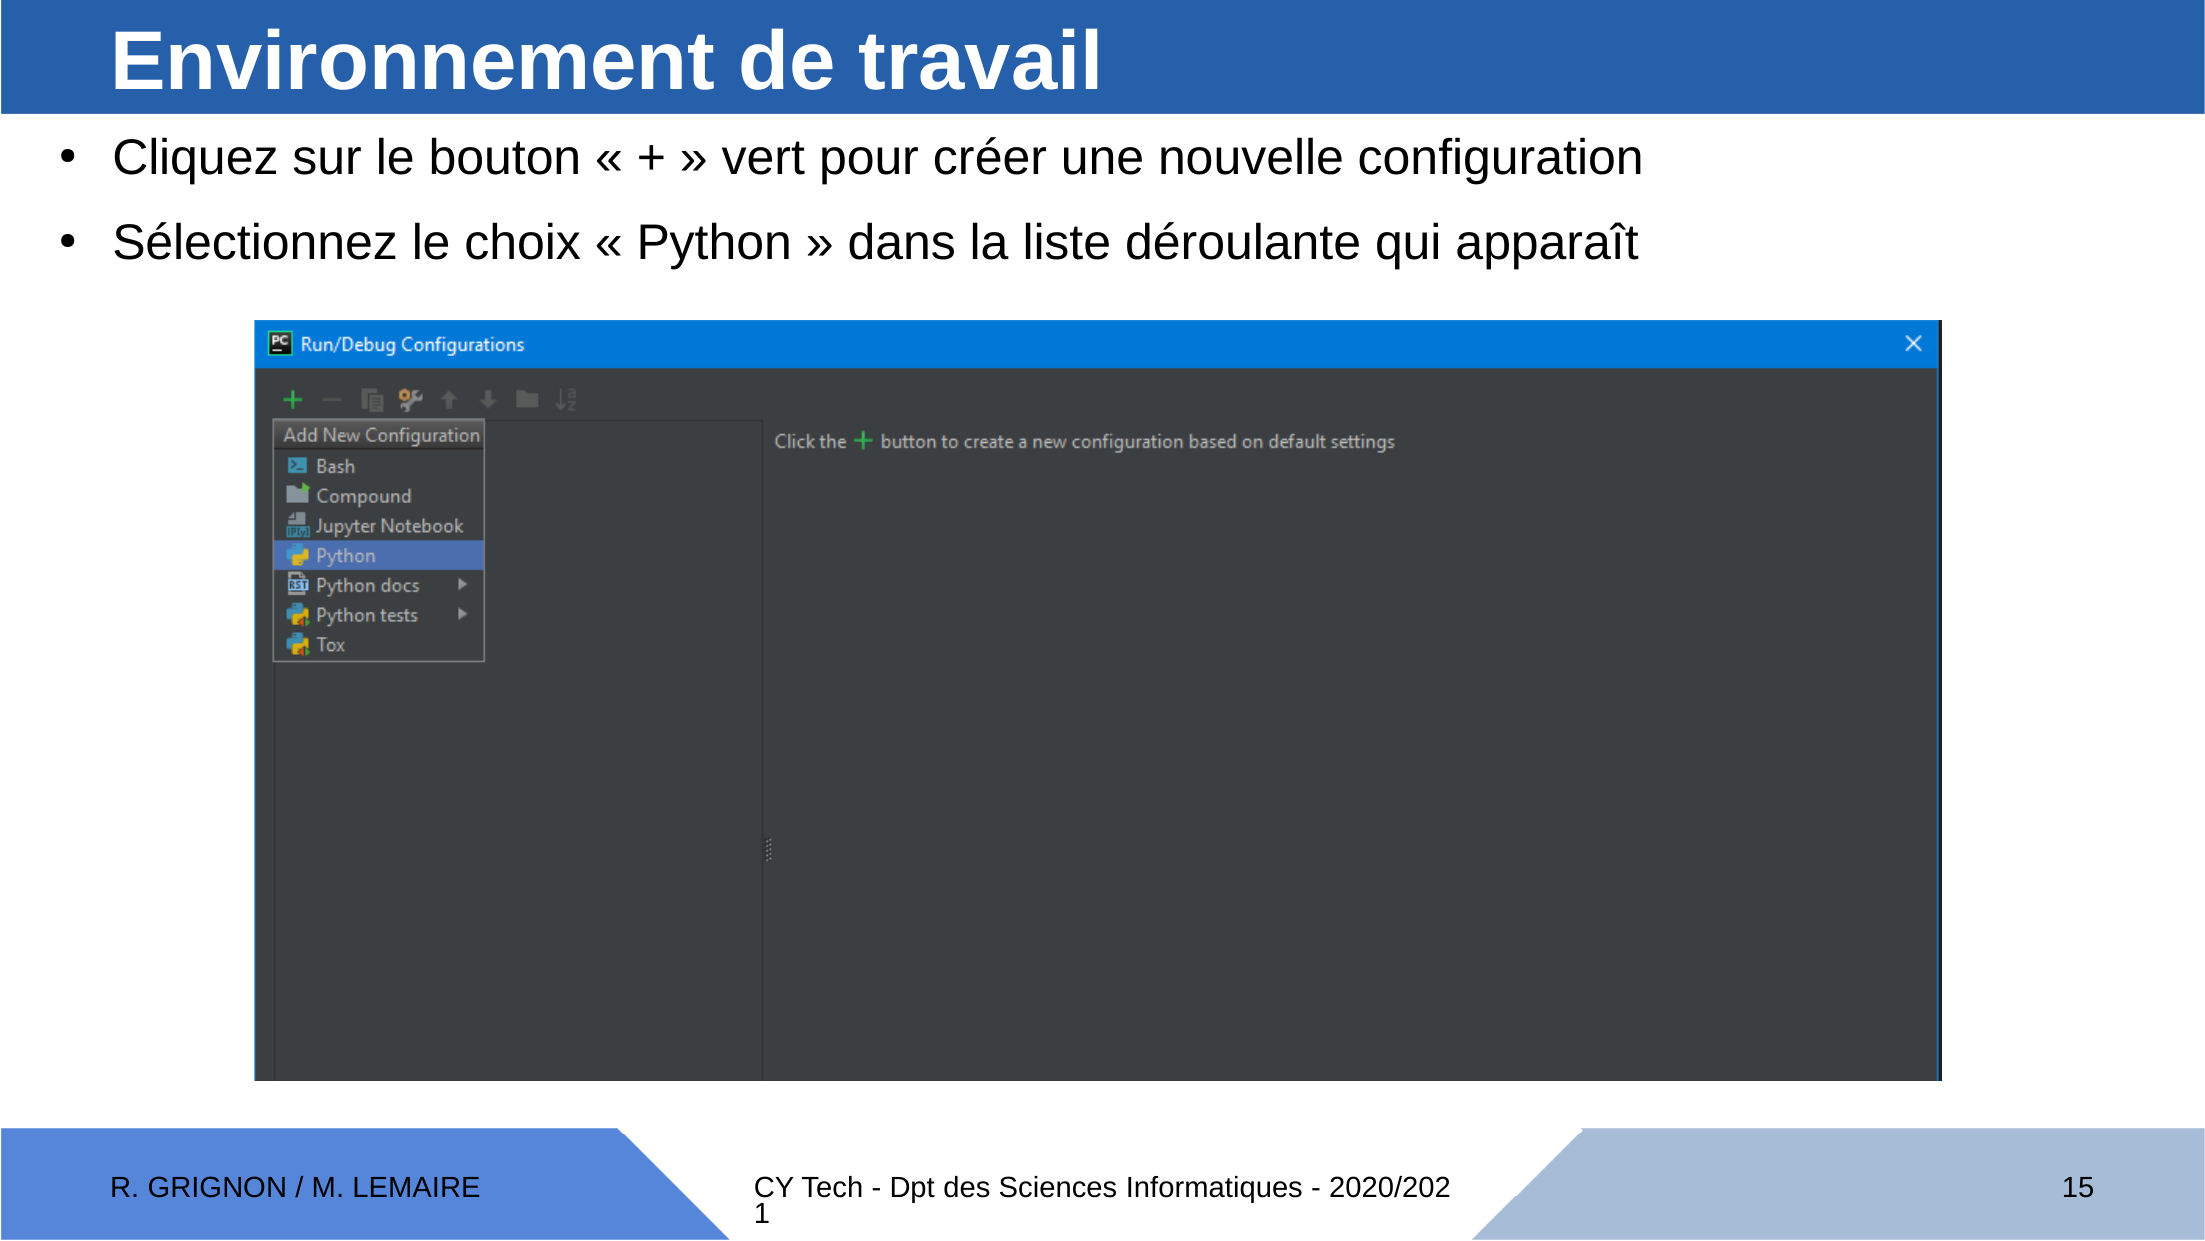

# Environnement de travail
Cliquez sur le bouton « + » vert pour créer une nouvelle configuration
Sélectionnez le choix « Python » dans la liste déroulante qui apparaît
R. GRIGNON / M. LEMAIRE
CY Tech - Dpt des Sciences Informatiques - 2020/2021
15